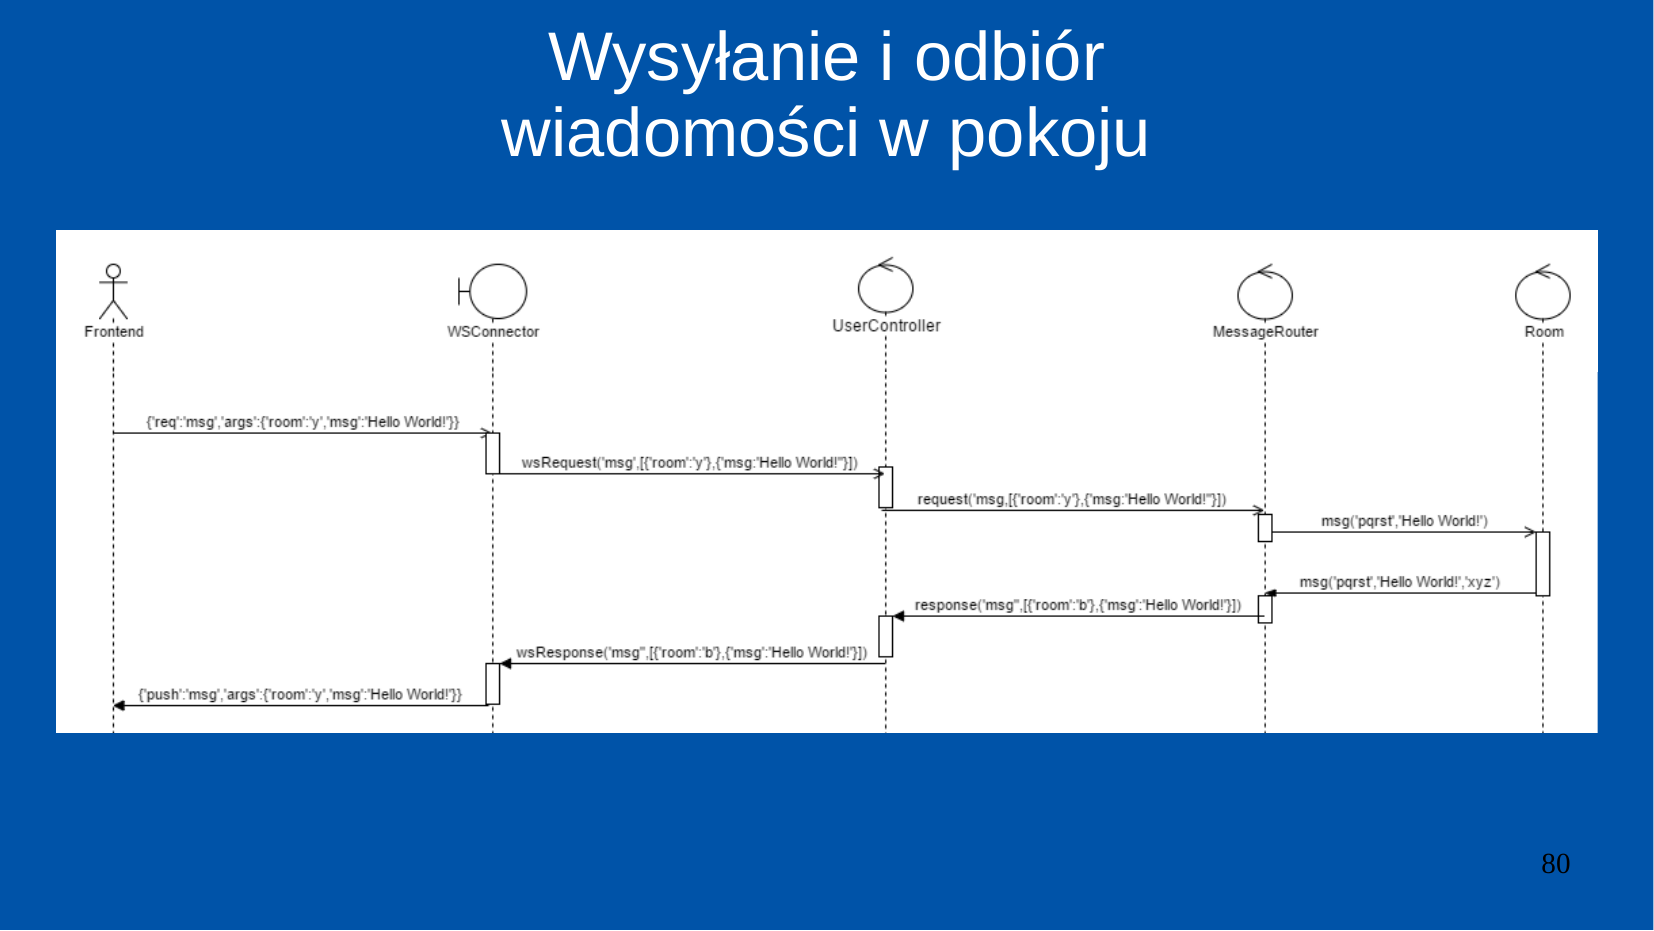

# Wysyłanie i odbiór wiadomości w pokoju
80